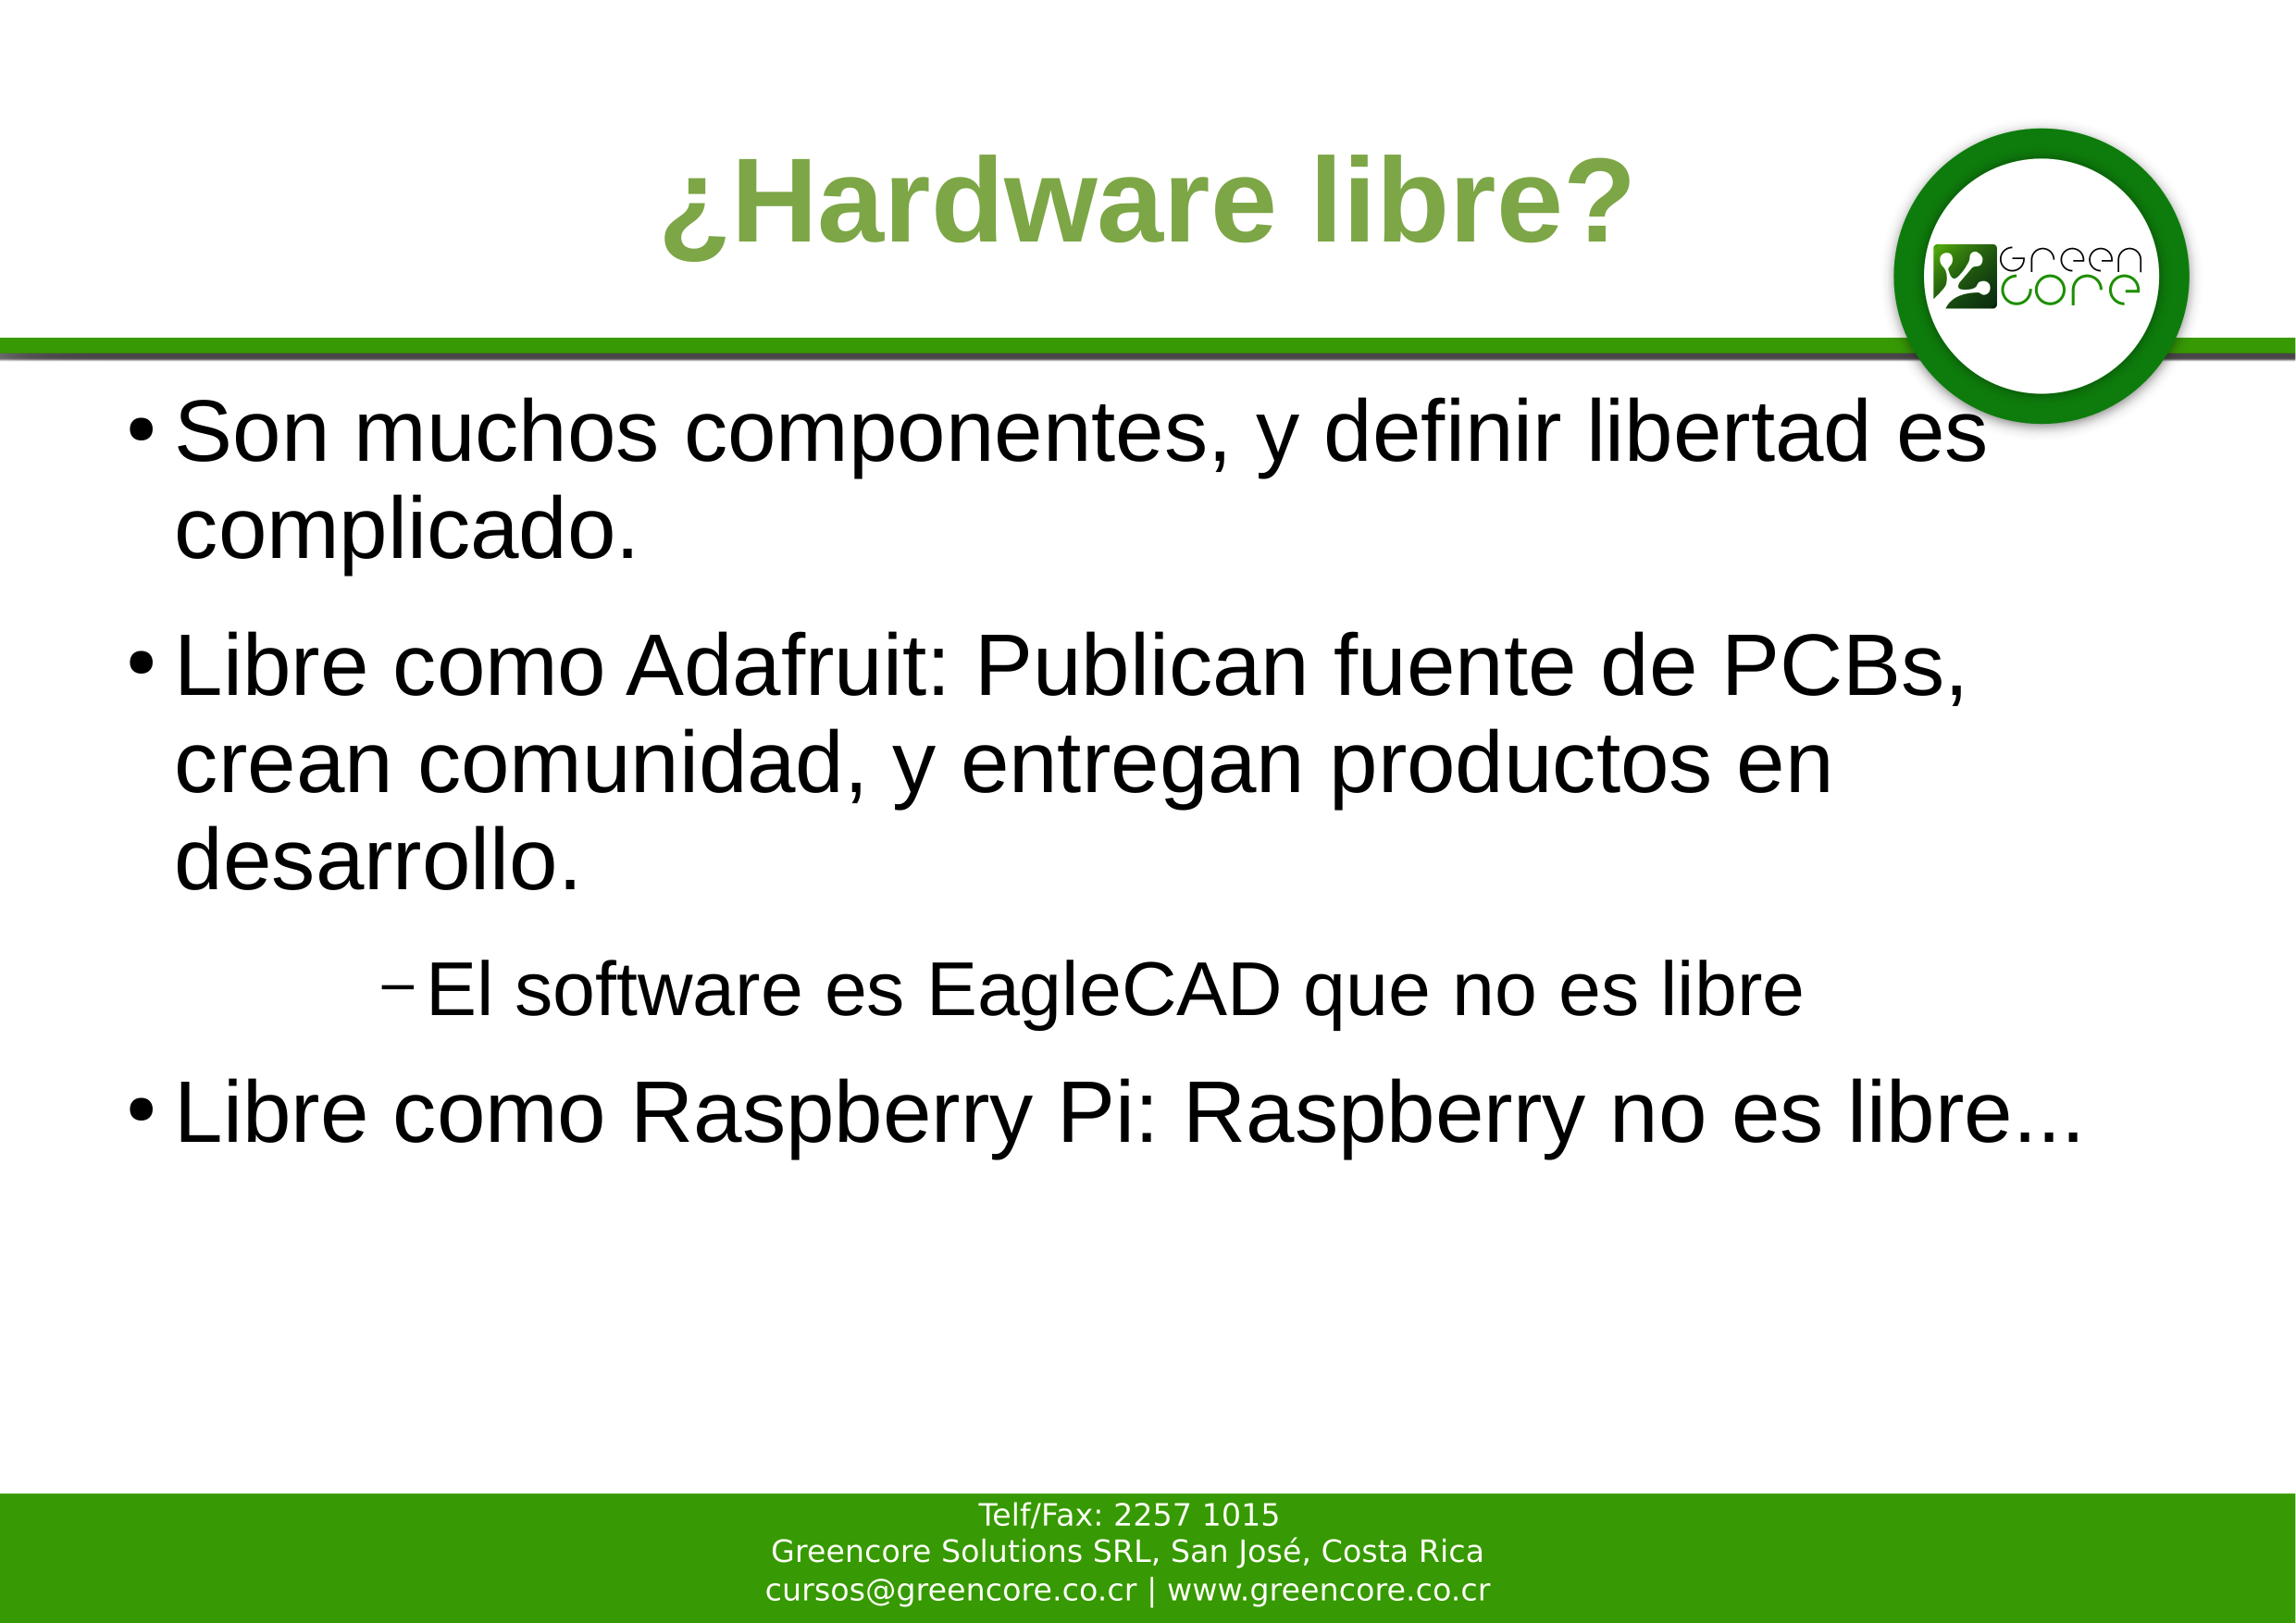

# ¿Hardware libre?
Son muchos componentes, y definir libertad es complicado.
Libre como Adafruit: Publican fuente de PCBs, crean comunidad, y entregan productos en desarrollo.
El software es EagleCAD que no es libre
Libre como Raspberry Pi: Raspberry no es libre...